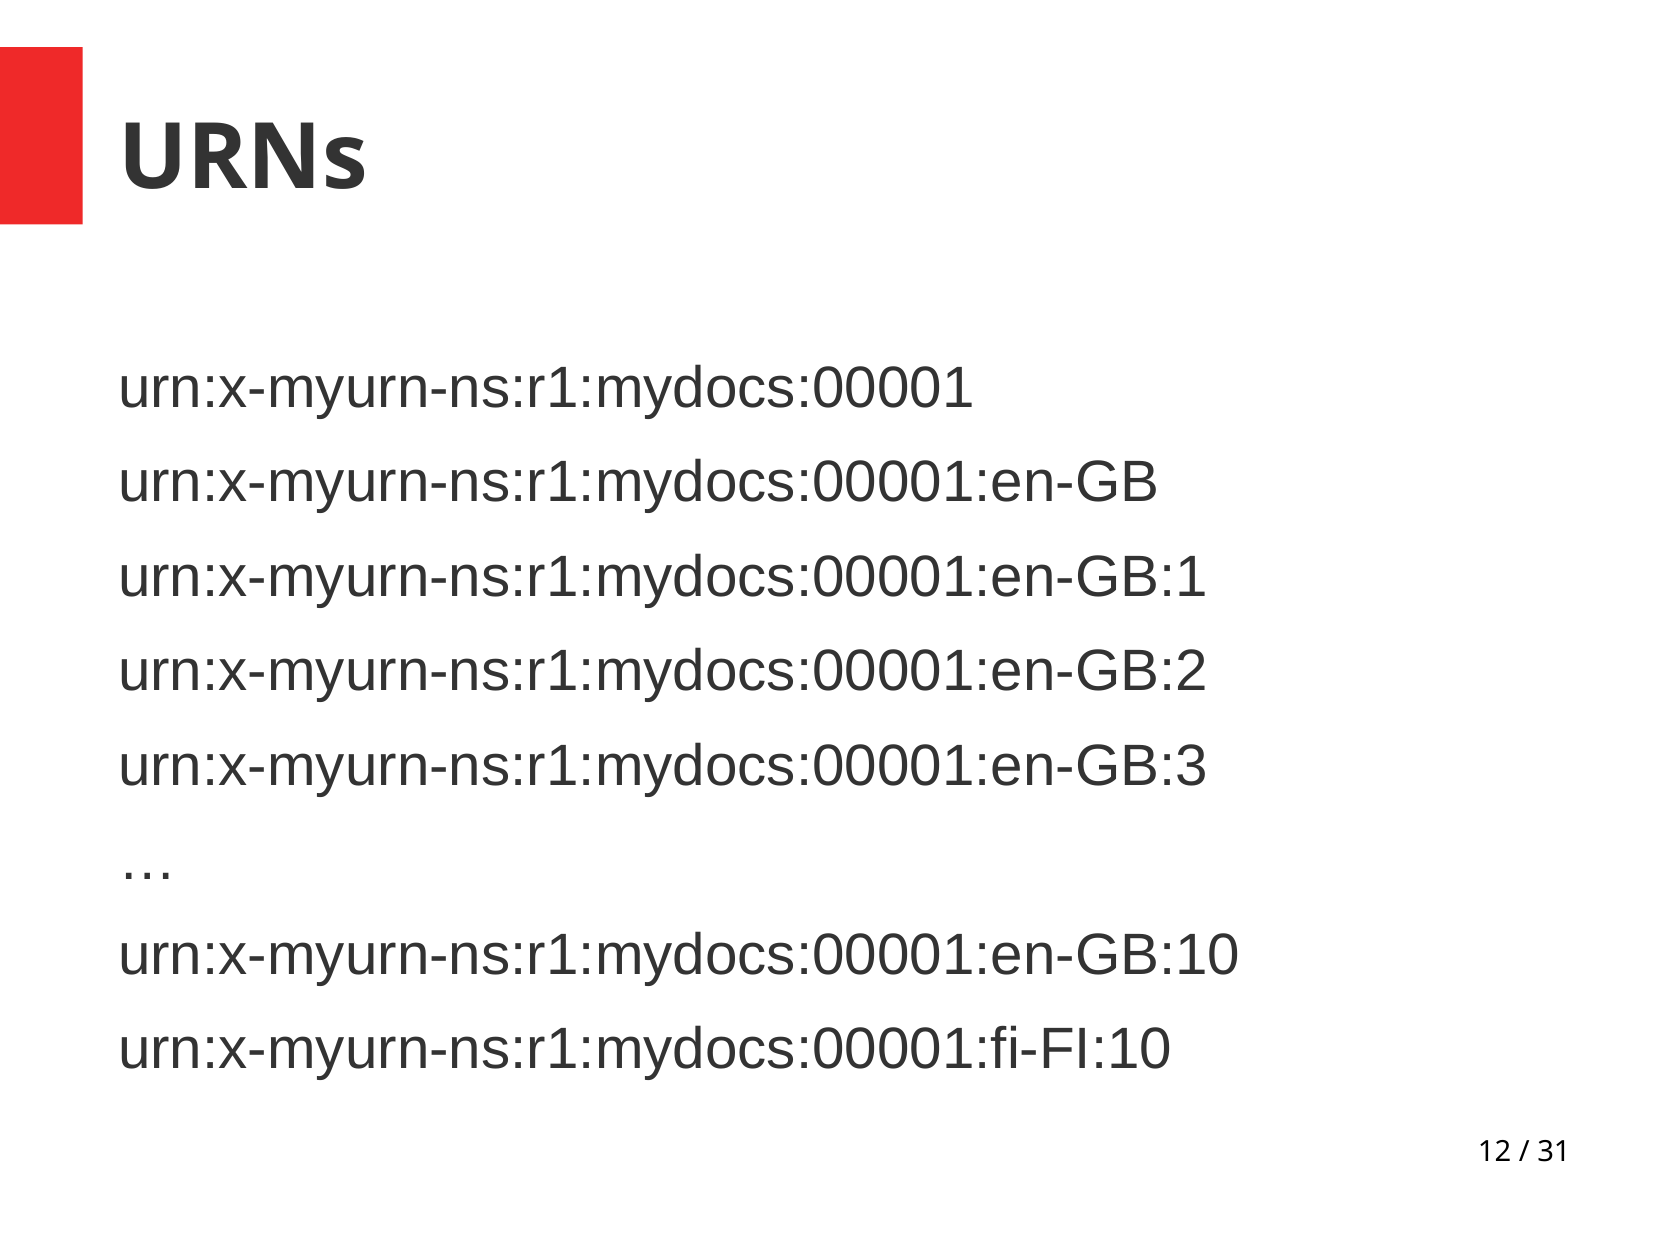

# URNs
urn:x-myurn-ns:r1:mydocs:00001
urn:x-myurn-ns:r1:mydocs:00001:en-GB
urn:x-myurn-ns:r1:mydocs:00001:en-GB:1
urn:x-myurn-ns:r1:mydocs:00001:en-GB:2
urn:x-myurn-ns:r1:mydocs:00001:en-GB:3
…
urn:x-myurn-ns:r1:mydocs:00001:en-GB:10
urn:x-myurn-ns:r1:mydocs:00001:fi-FI:10
12